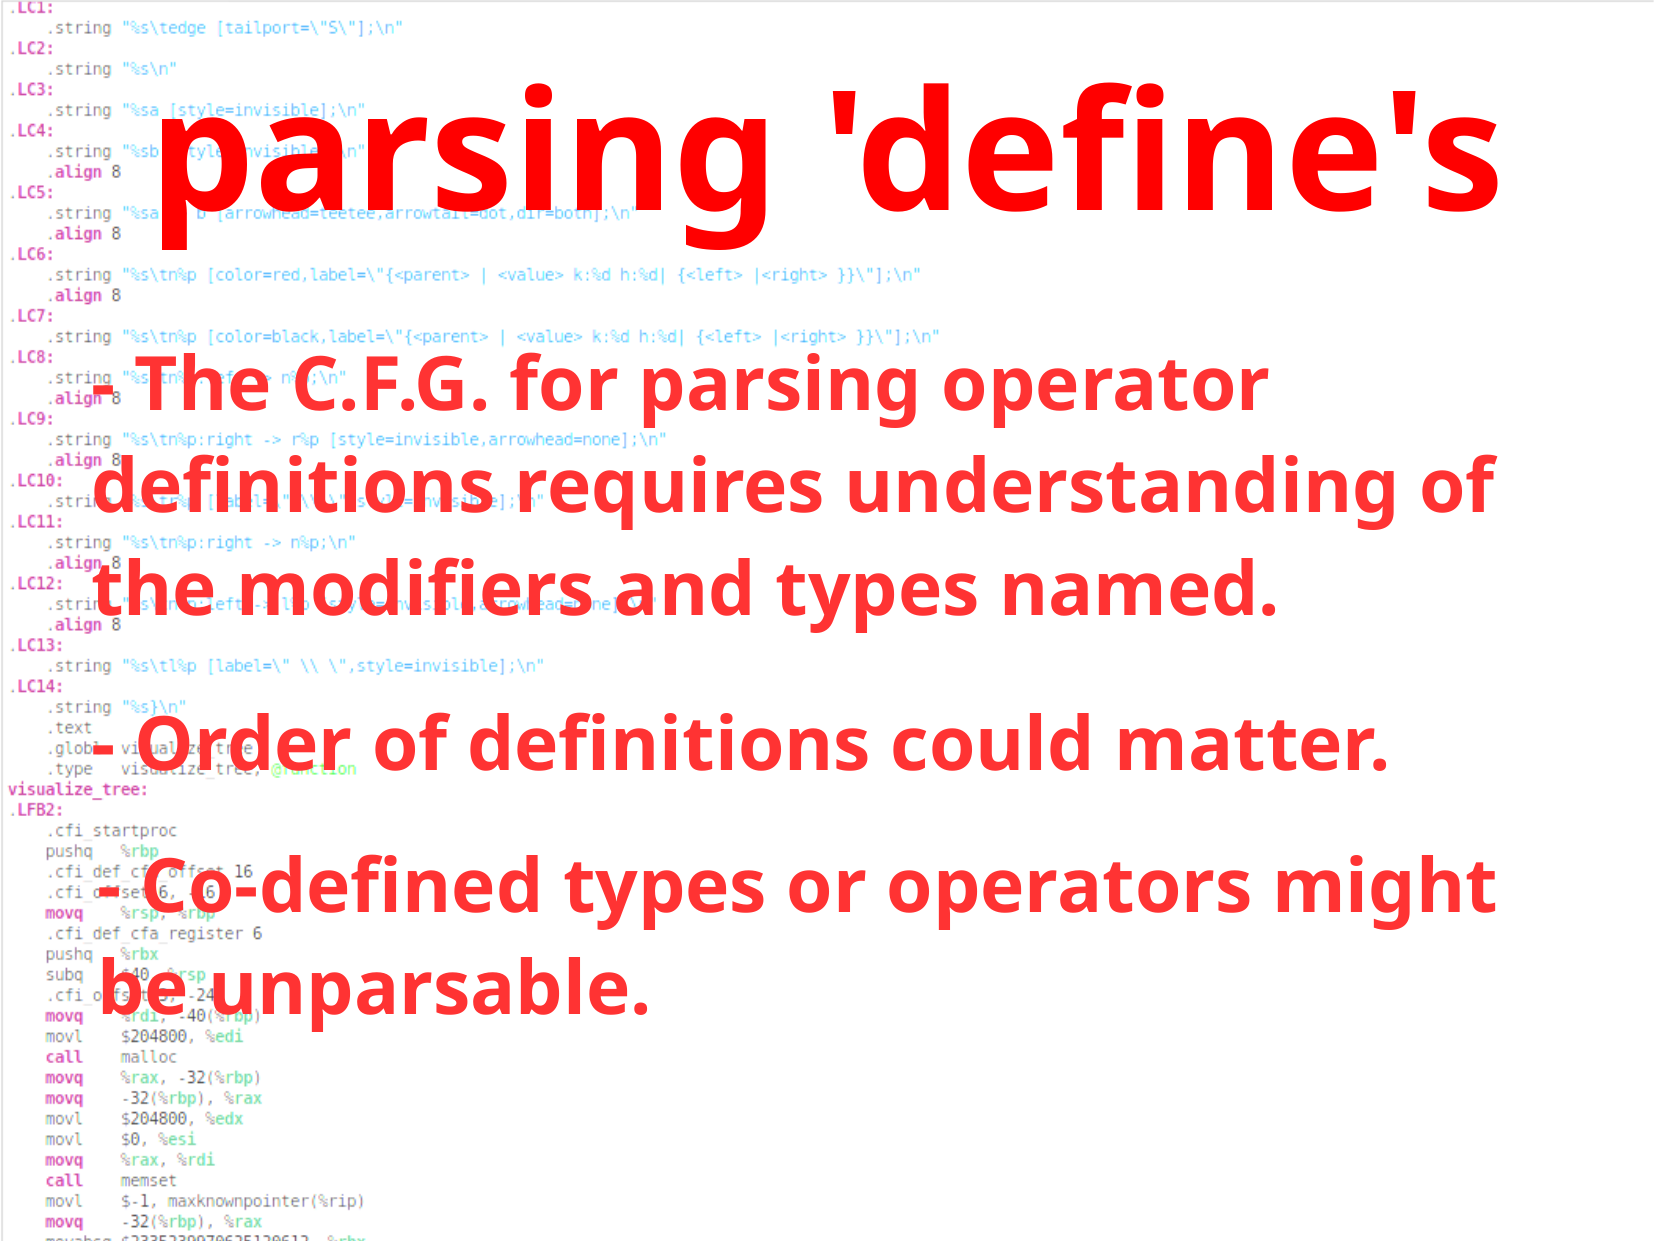

parsing 'define's
- The C.F.G. for parsing operator definitions requires understanding of the modifiers and types named.
- Order of definitions could matter.
- Co-defined types or operators might be unparsable.